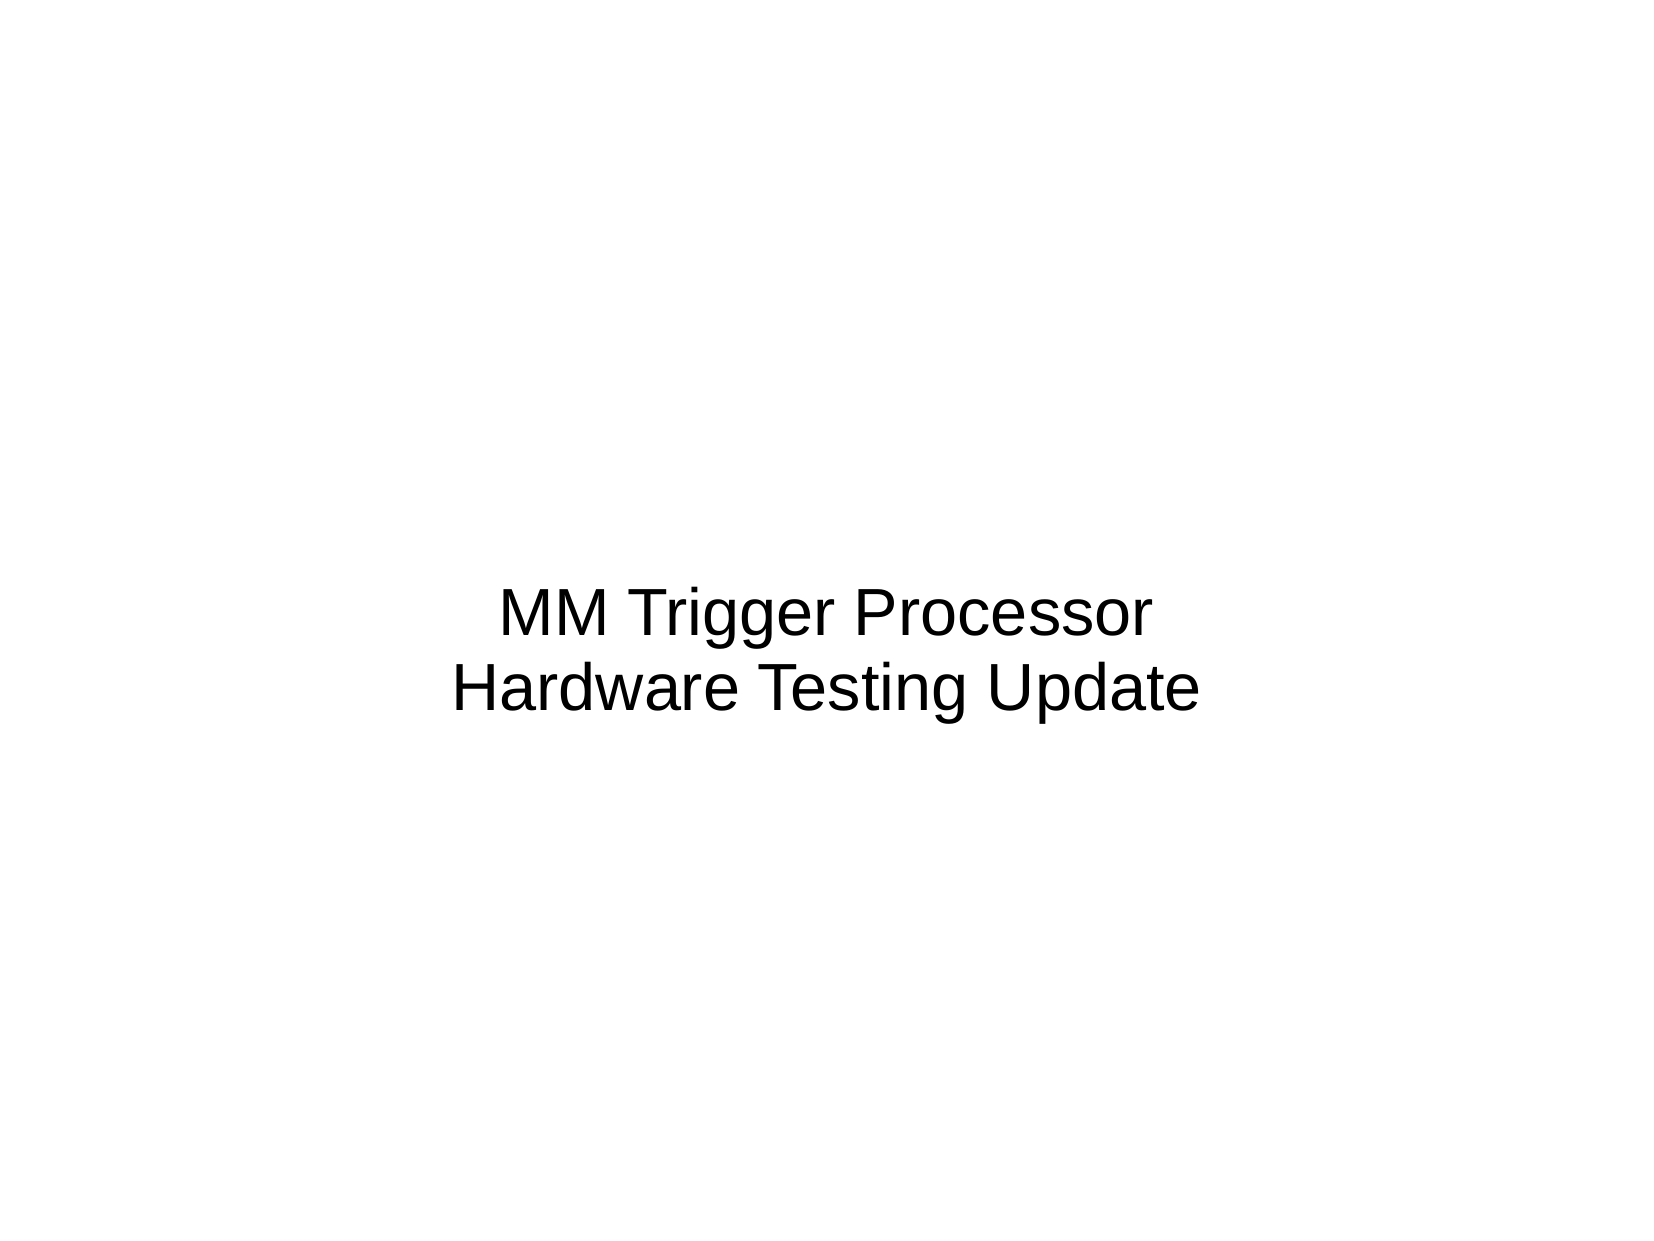

# MM Trigger Processor
Hardware Testing Update